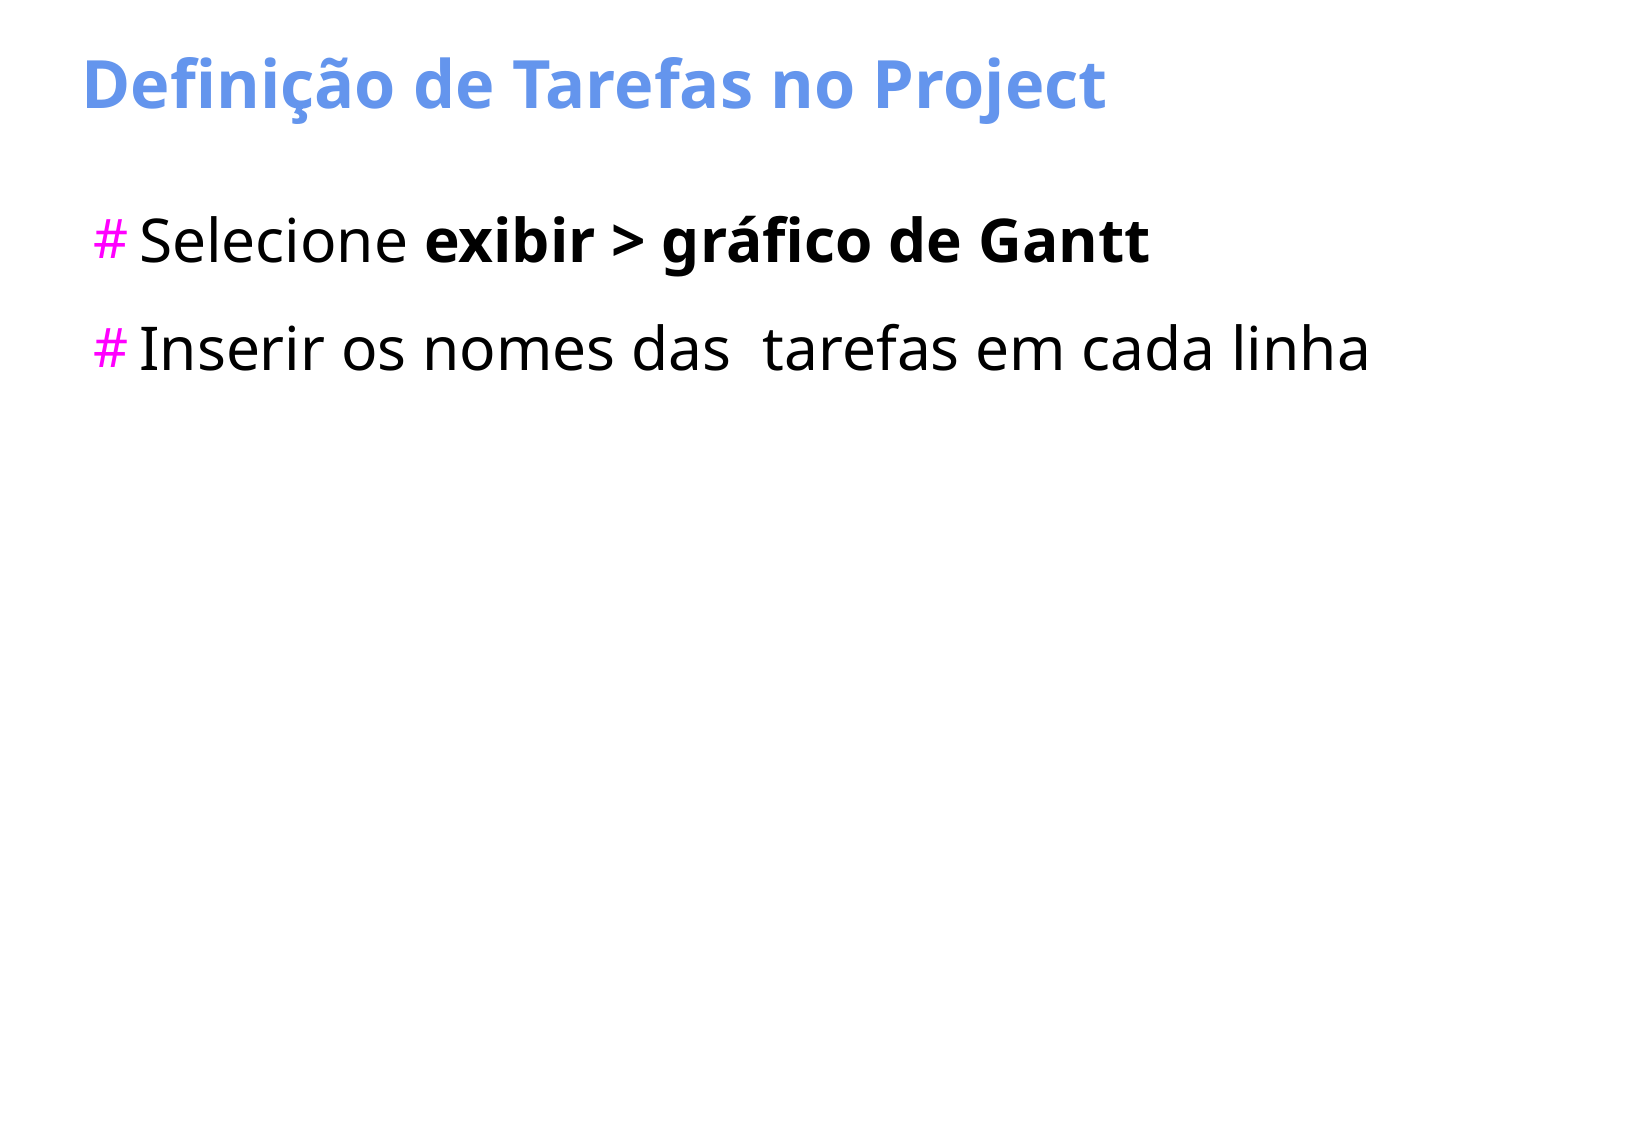

# Definição de Tarefas no Project
Selecione exibir > gráfico de Gantt
Inserir os nomes das tarefas em cada linha